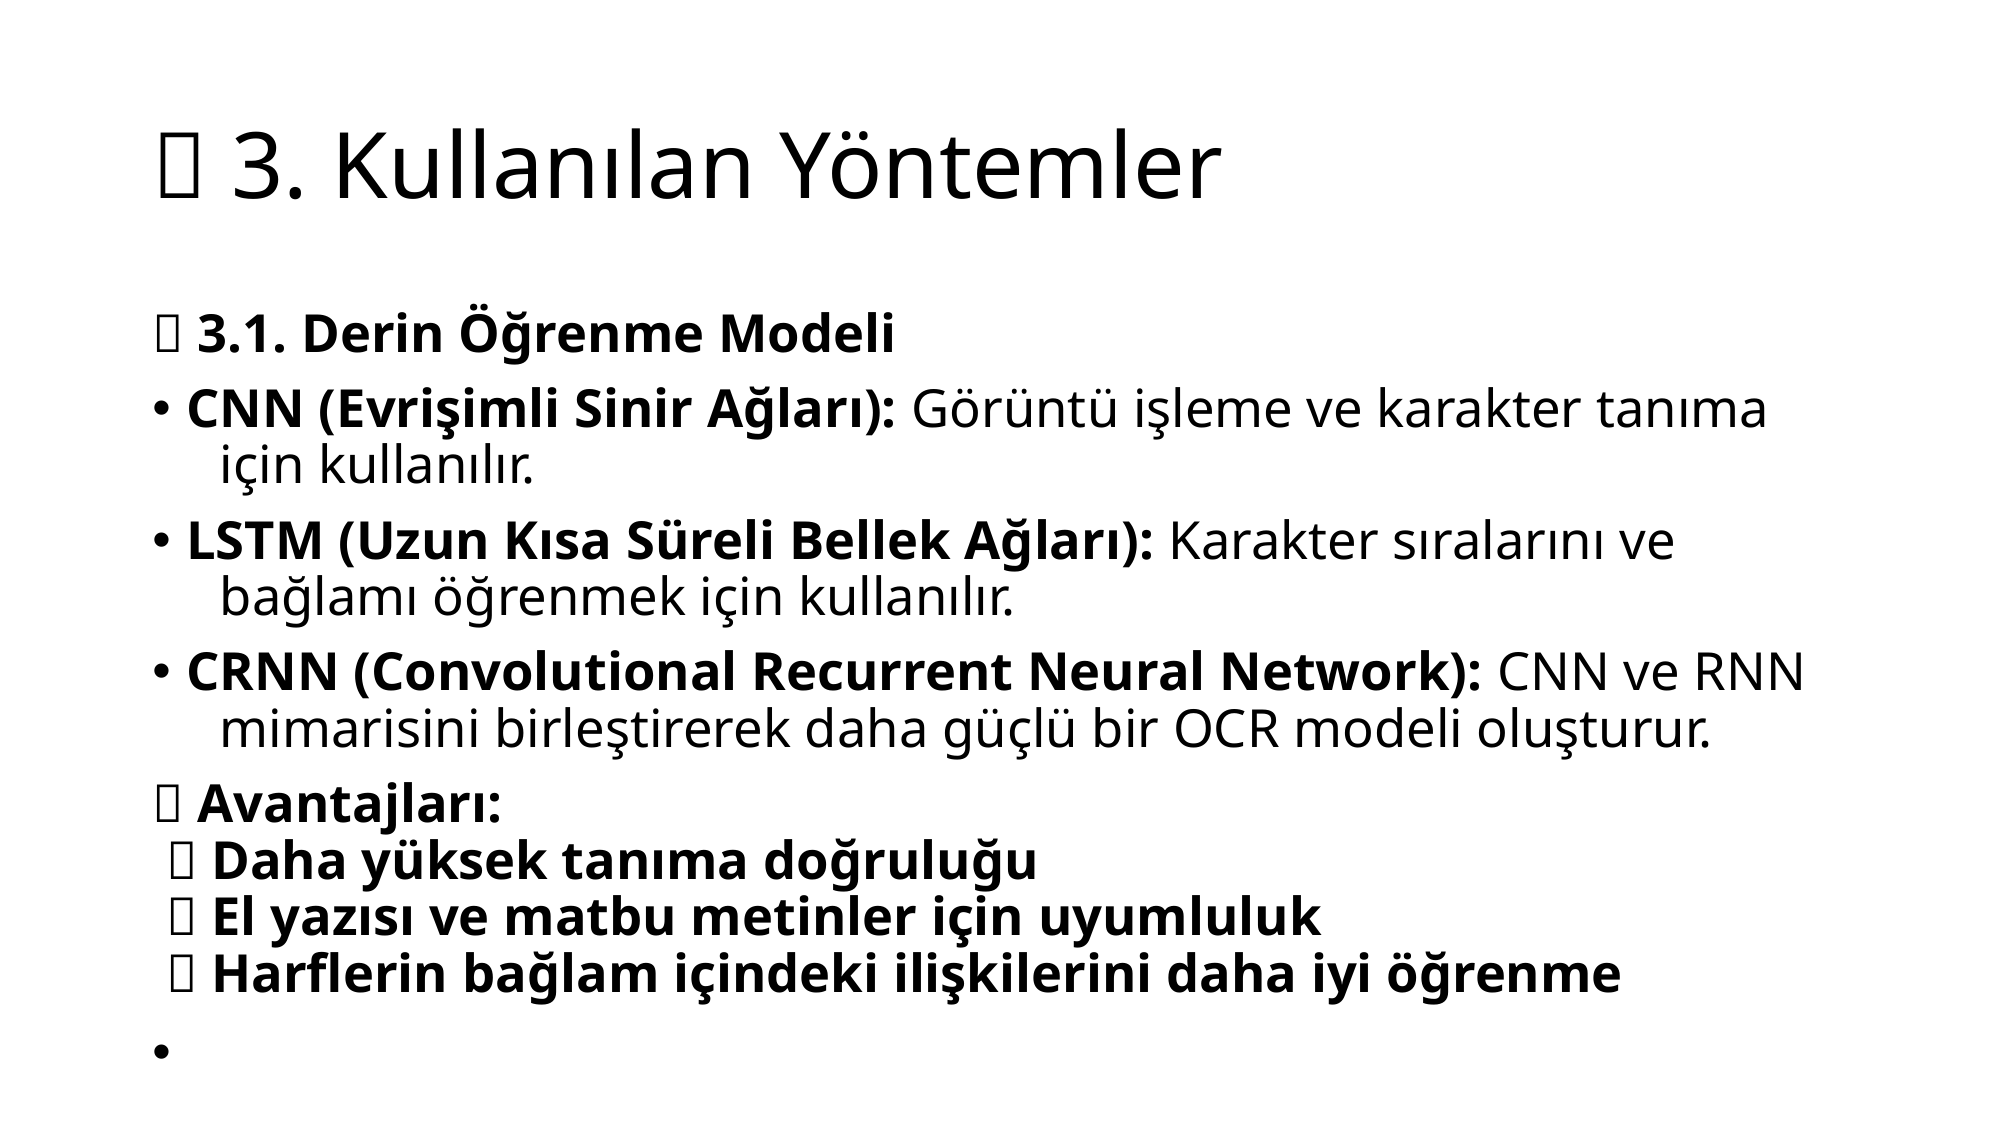

# 📌 3. Kullanılan Yöntemler
🧠 3.1. Derin Öğrenme Modeli
CNN (Evrişimli Sinir Ağları): Görüntü işleme ve karakter tanıma için kullanılır.
LSTM (Uzun Kısa Süreli Bellek Ağları): Karakter sıralarını ve bağlamı öğrenmek için kullanılır.
CRNN (Convolutional Recurrent Neural Network): CNN ve RNN mimarisini birleştirerek daha güçlü bir OCR modeli oluşturur.
📌 Avantajları:
 ✅ Daha yüksek tanıma doğruluğu
 ✅ El yazısı ve matbu metinler için uyumluluk
 ✅ Harflerin bağlam içindeki ilişkilerini daha iyi öğrenme